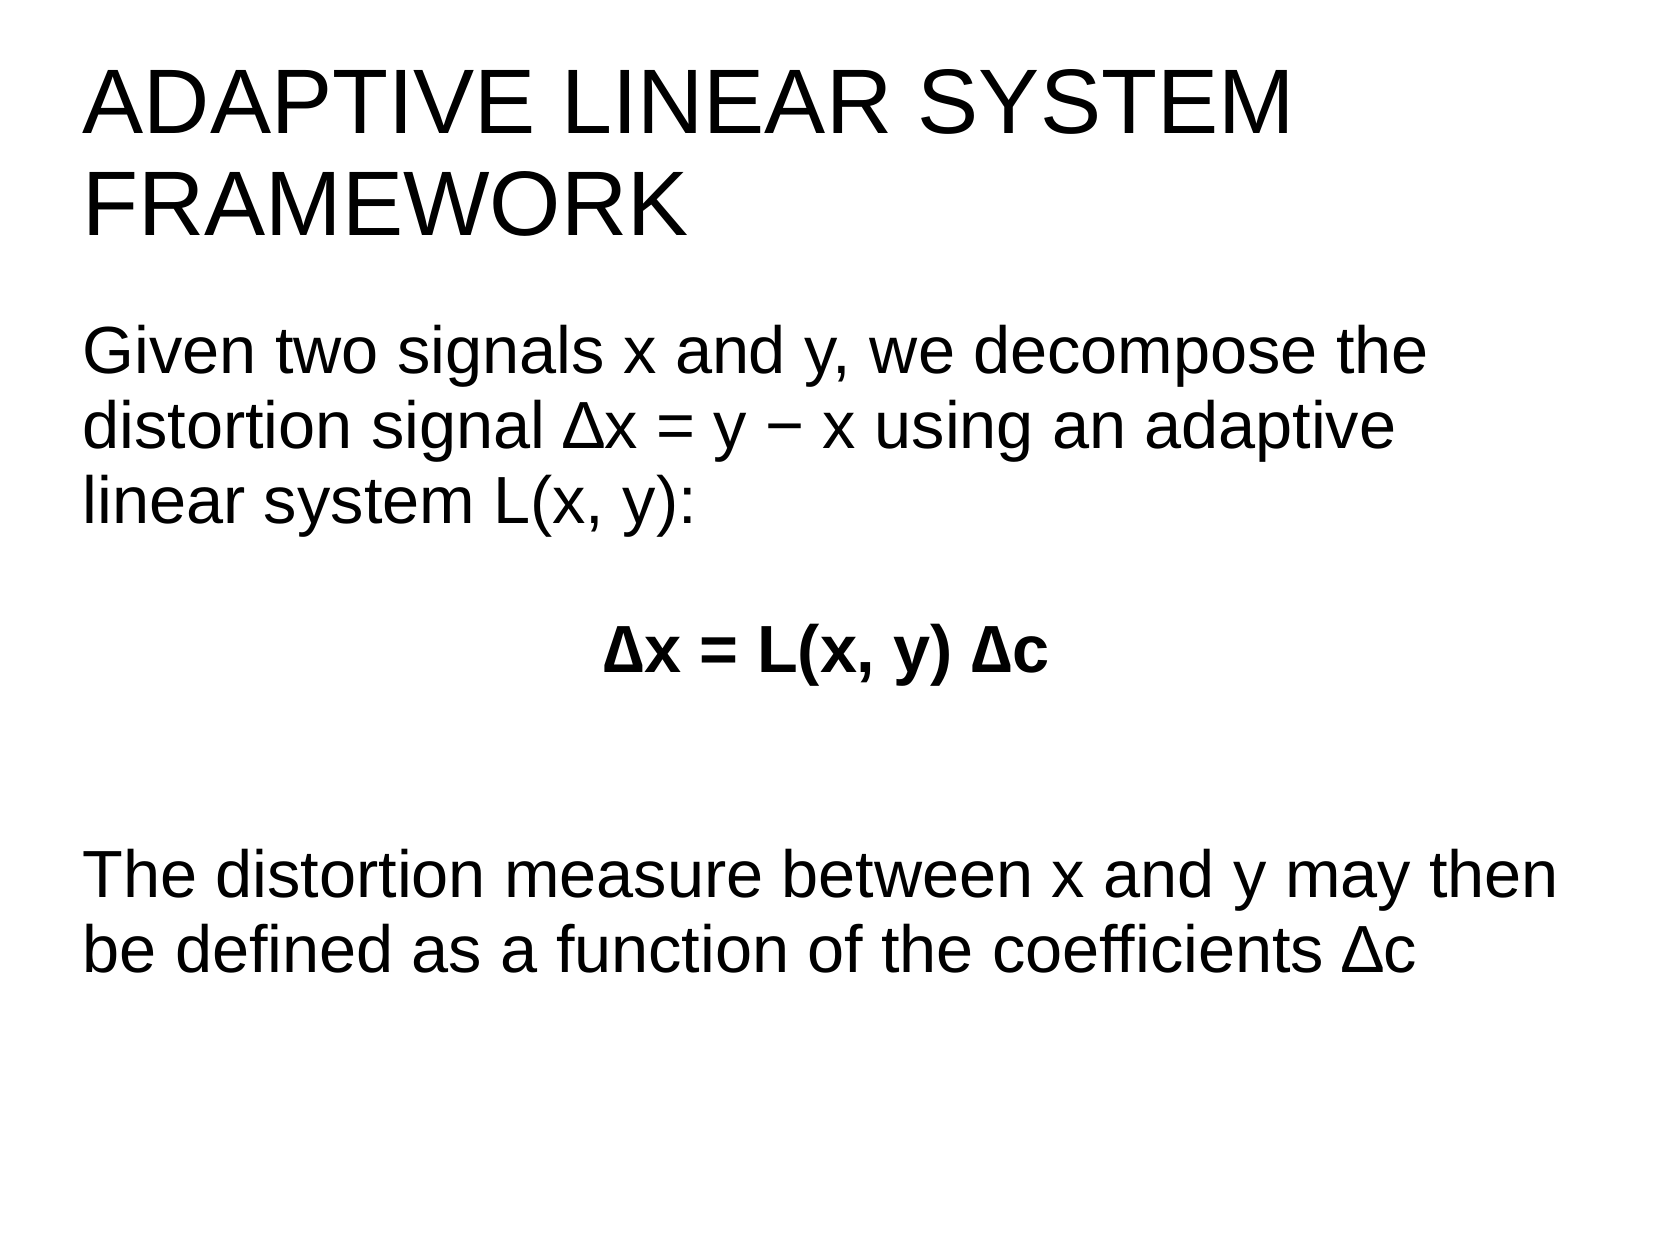

# ADAPTIVE LINEAR SYSTEM FRAMEWORK
Given two signals x and y, we decompose the distortion signal ∆x = y − x using an adaptive linear system L(x, y):
∆x = L(x, y) ∆c
The distortion measure between x and y may then be defined as a function of the coefficients ∆c